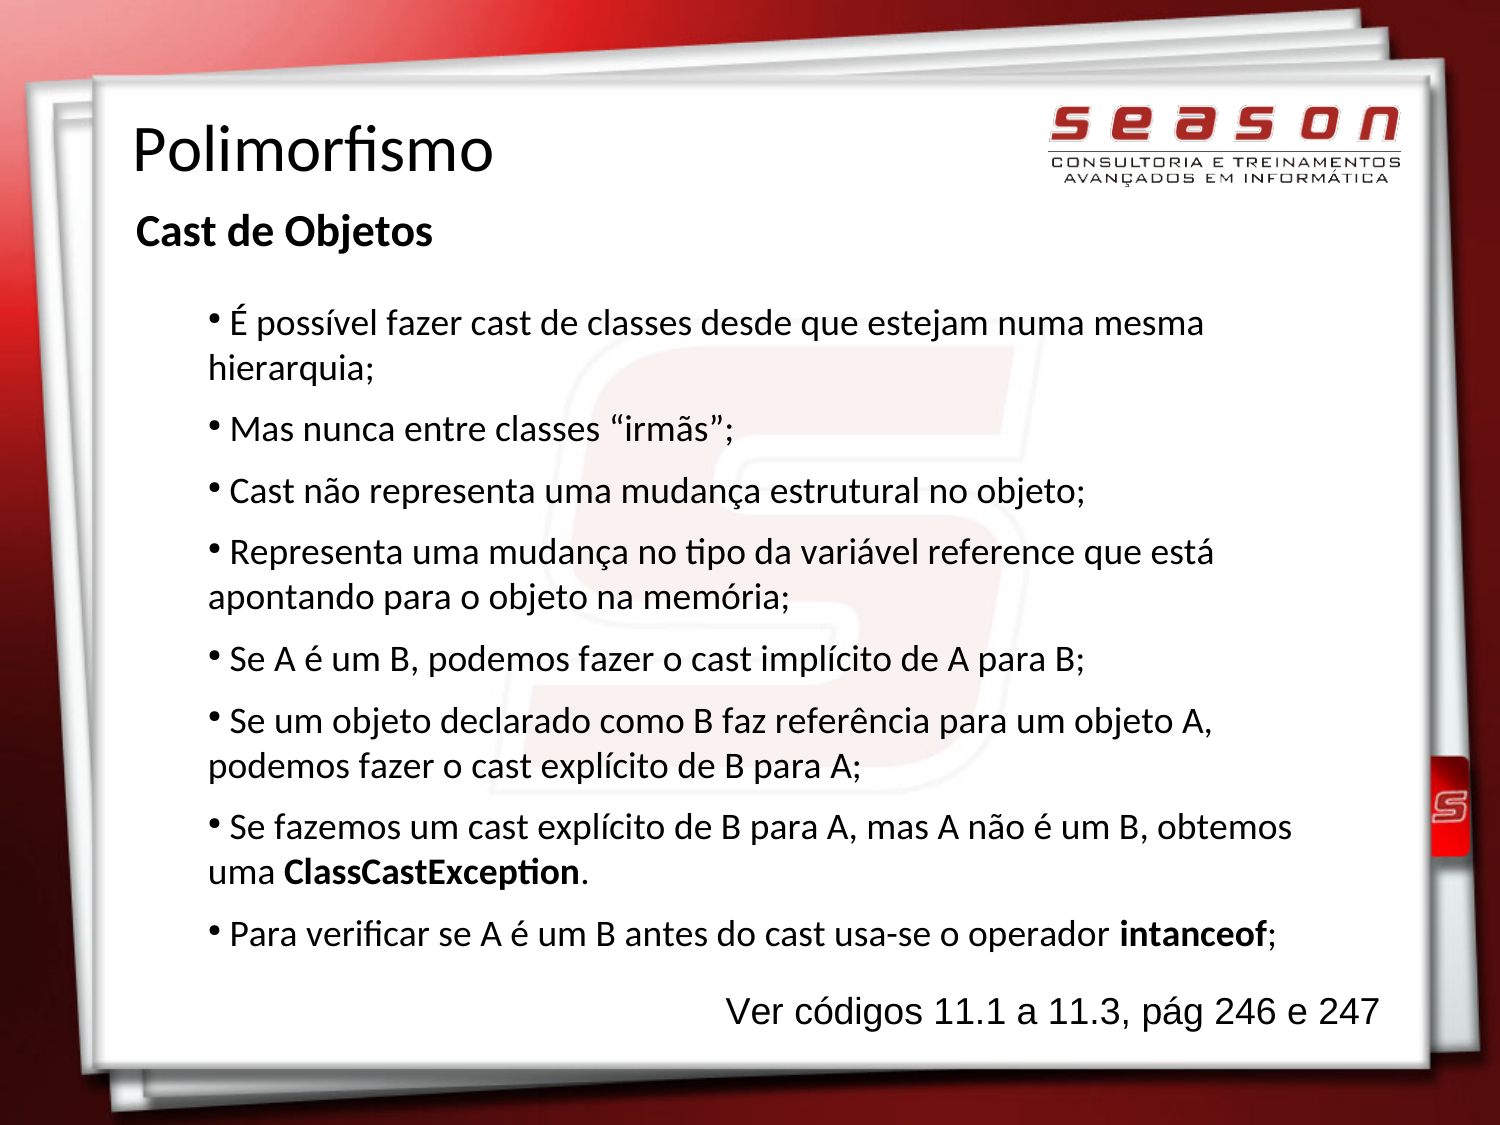

# Polimorfismo
Cast de Objetos
 É possível fazer cast de classes desde que estejam numa mesma hierarquia;
 Mas nunca entre classes “irmãs”;
 Cast não representa uma mudança estrutural no objeto;
 Representa uma mudança no tipo da variável reference que está apontando para o objeto na memória;
 Se A é um B, podemos fazer o cast implícito de A para B;
 Se um objeto declarado como B faz referência para um objeto A, podemos fazer o cast explícito de B para A;
 Se fazemos um cast explícito de B para A, mas A não é um B, obtemos uma ClassCastException.
 Para verificar se A é um B antes do cast usa-se o operador intanceof;
Ver códigos 11.1 a 11.3, pág 246 e 247